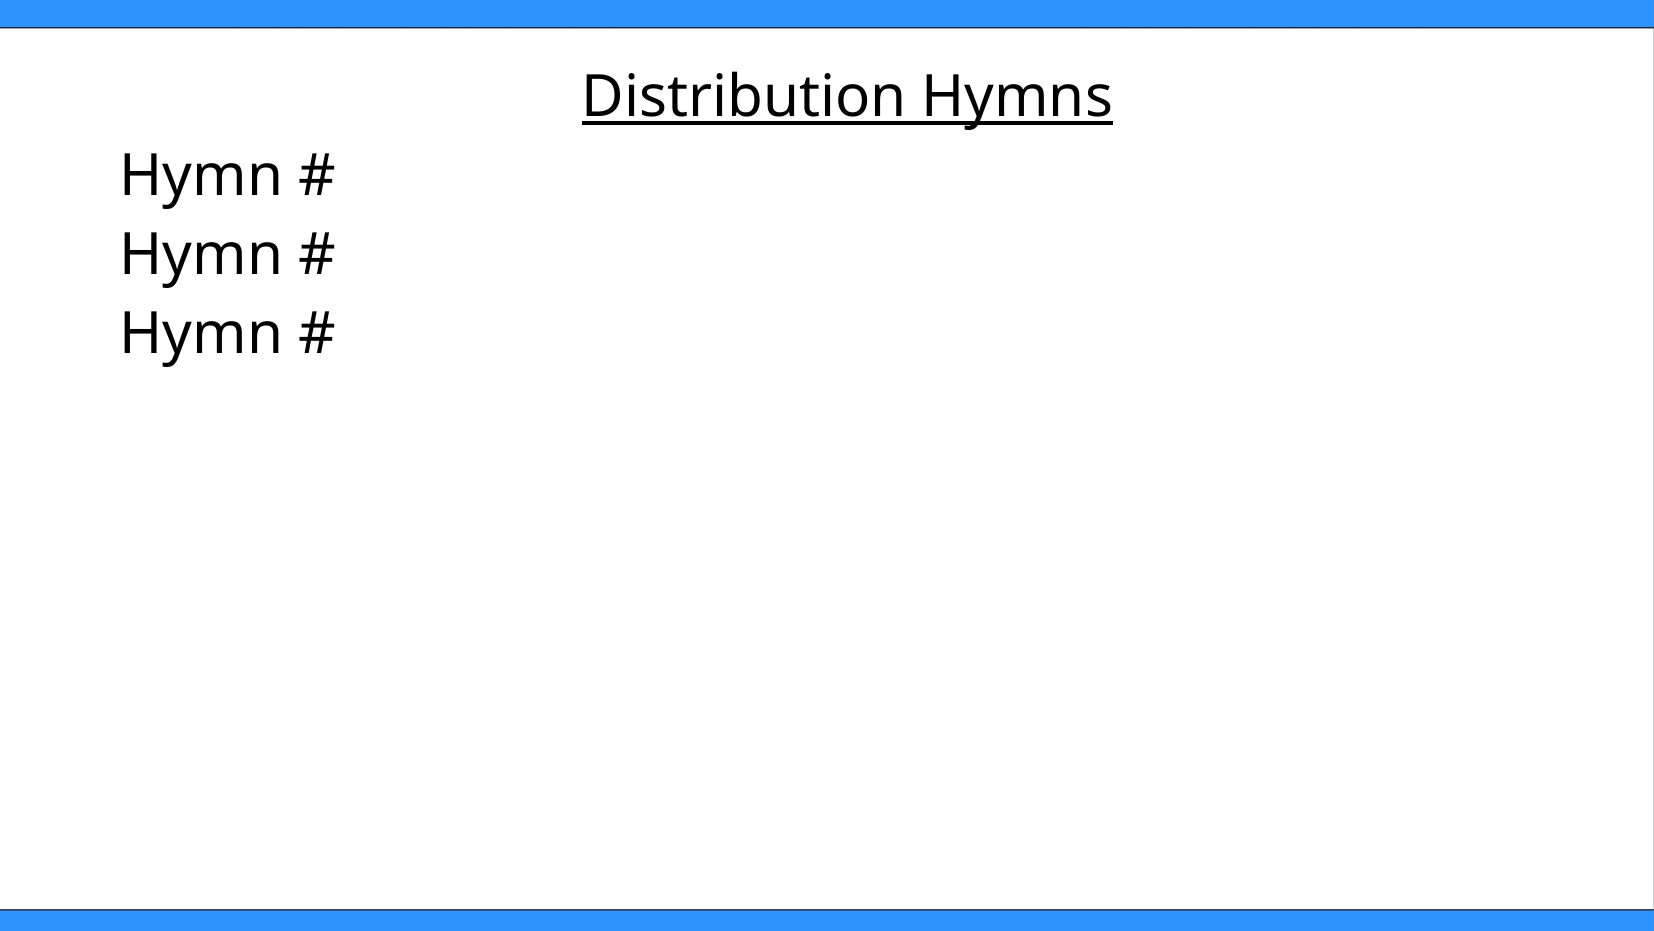

Distribution Hymns
Hymn #
Hymn #
Hymn #